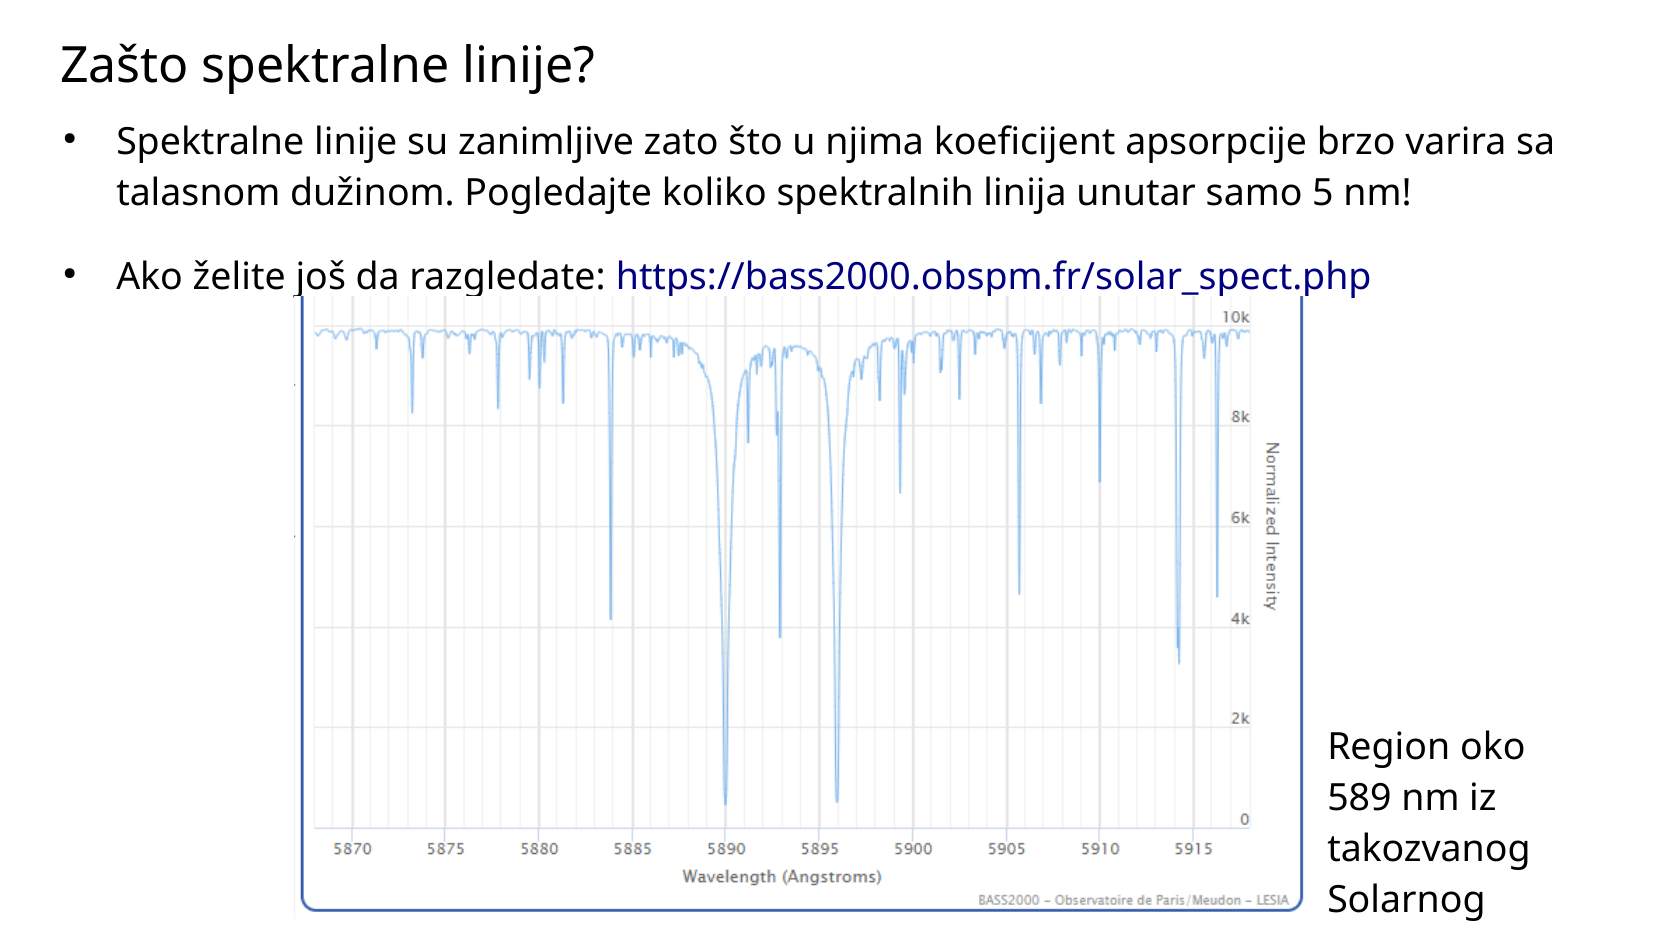

# Zašto spektralne linije?
Spektralne linije su zanimljive zato što u njima koeficijent apsorpcije brzo varira sa talasnom dužinom. Pogledajte koliko spektralnih linija unutar samo 5 nm!
Ako želite još da razgledate: https://bass2000.obspm.fr/solar_spect.php
Region oko 589 nm iz takozvanog Solarnog Atlasa